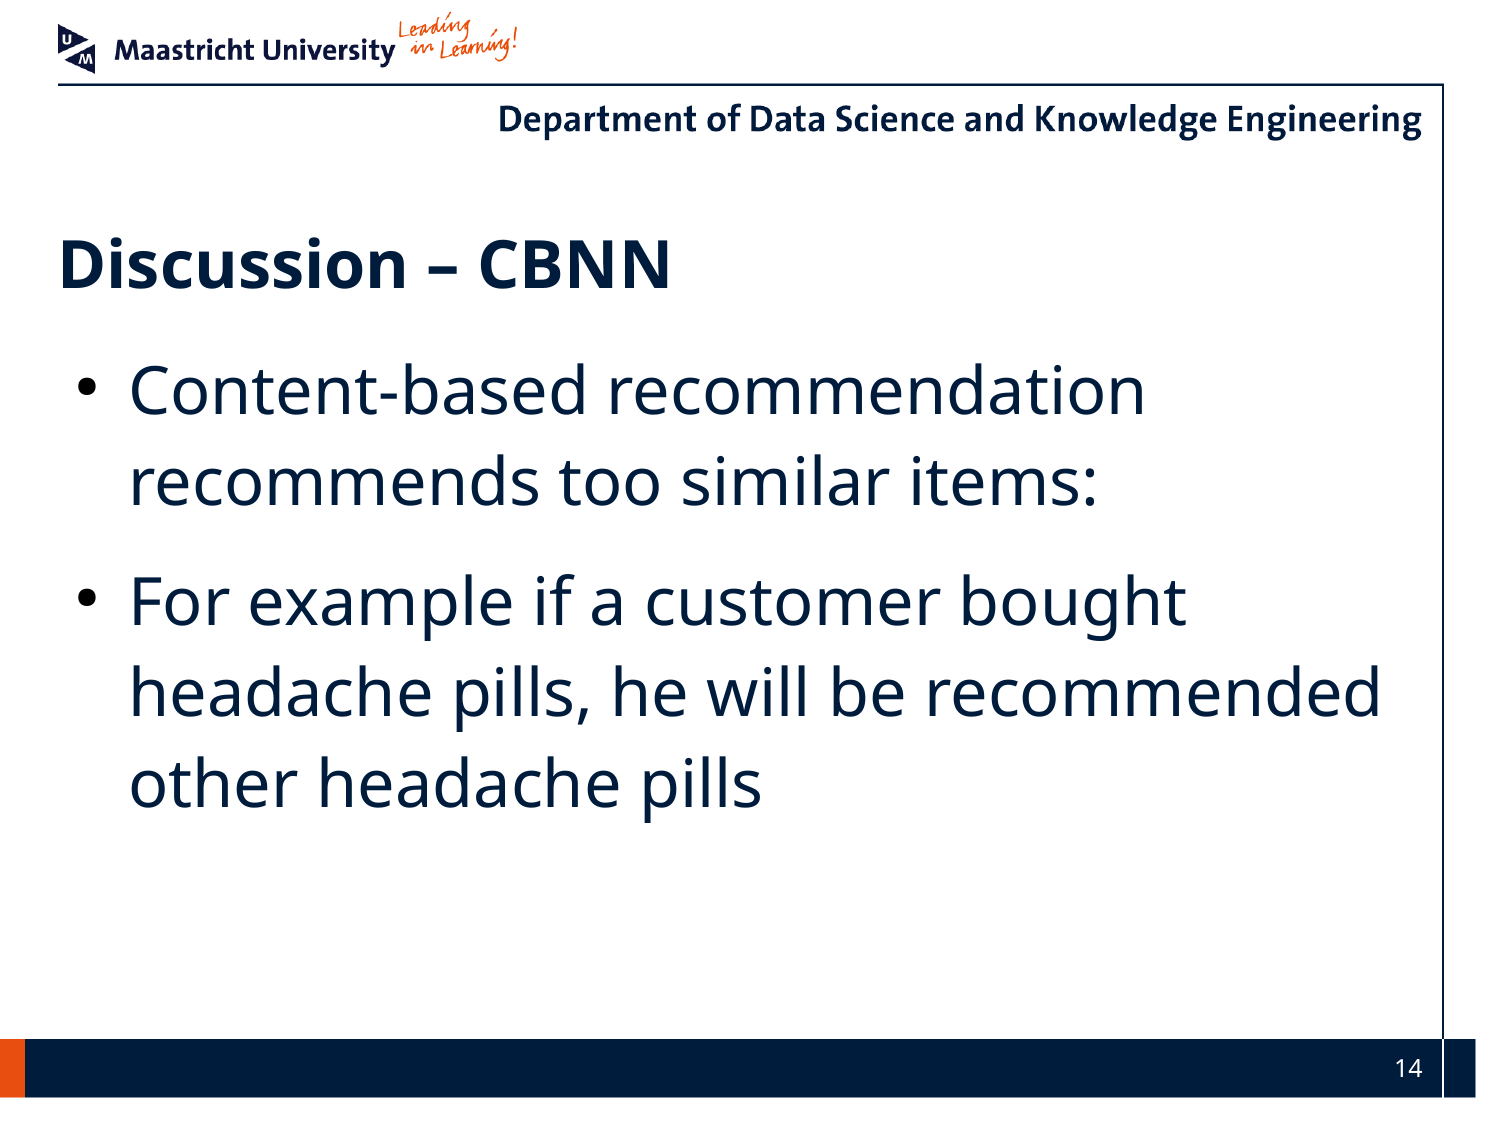

# Discussion – CBNN
Content-based recommendation recommends too similar items:
For example if a customer bought headache pills, he will be recommended other headache pills